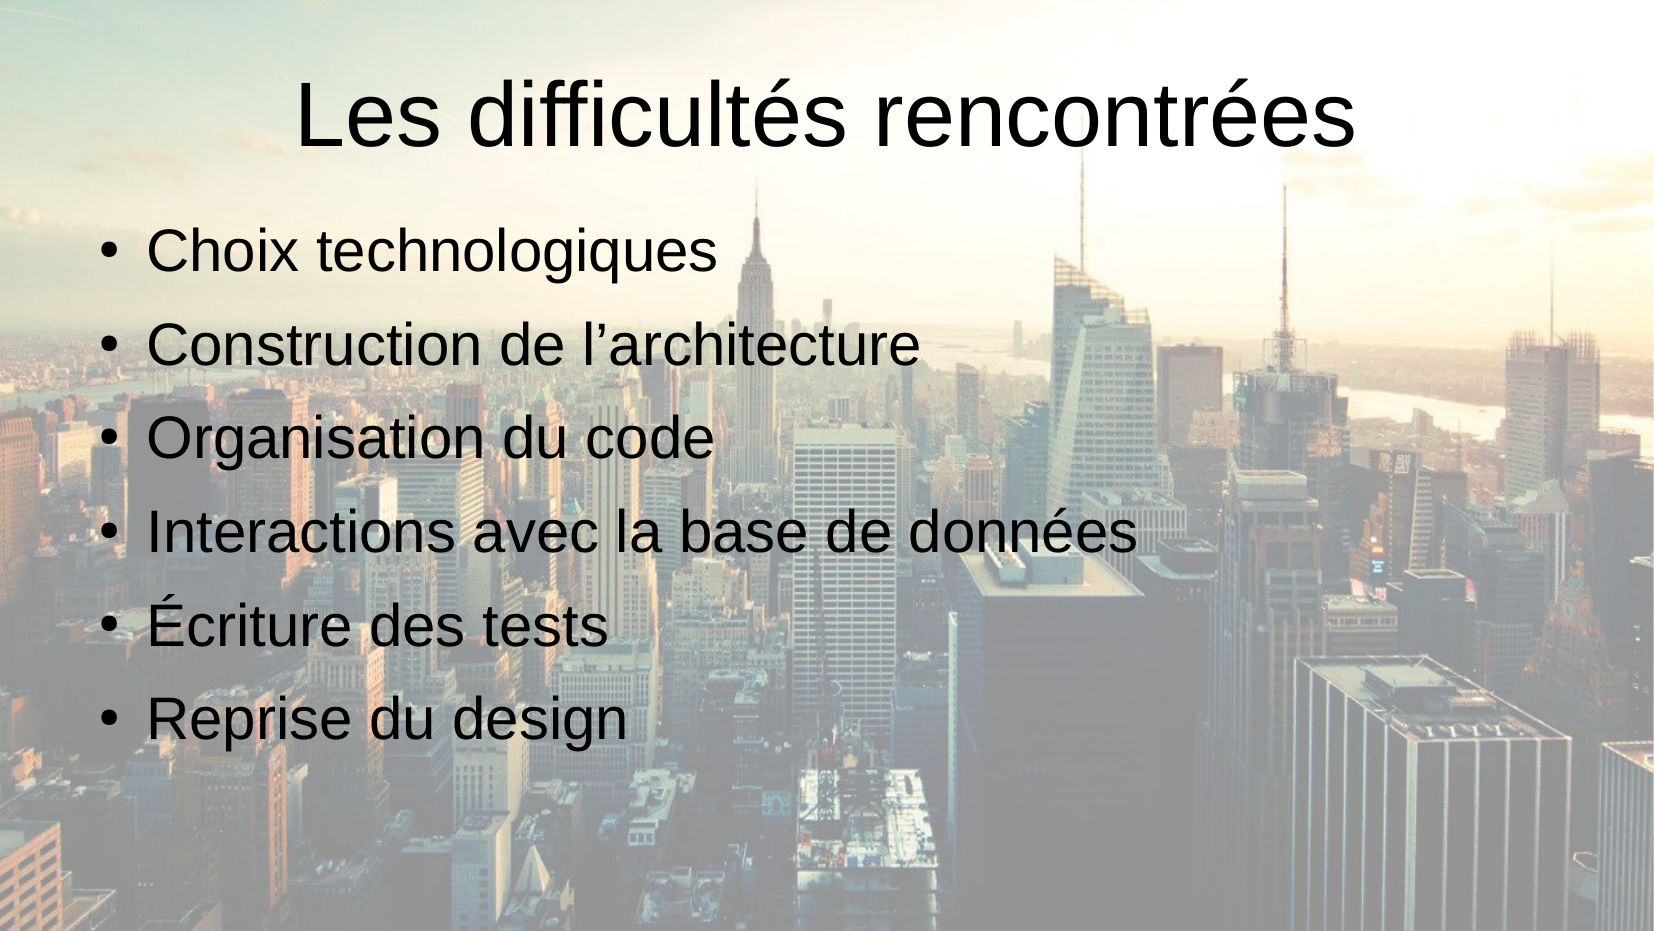

# Les difficultés rencontrées
Choix technologiques
Construction de l’architecture
Organisation du code
Interactions avec la base de données
Écriture des tests
Reprise du design